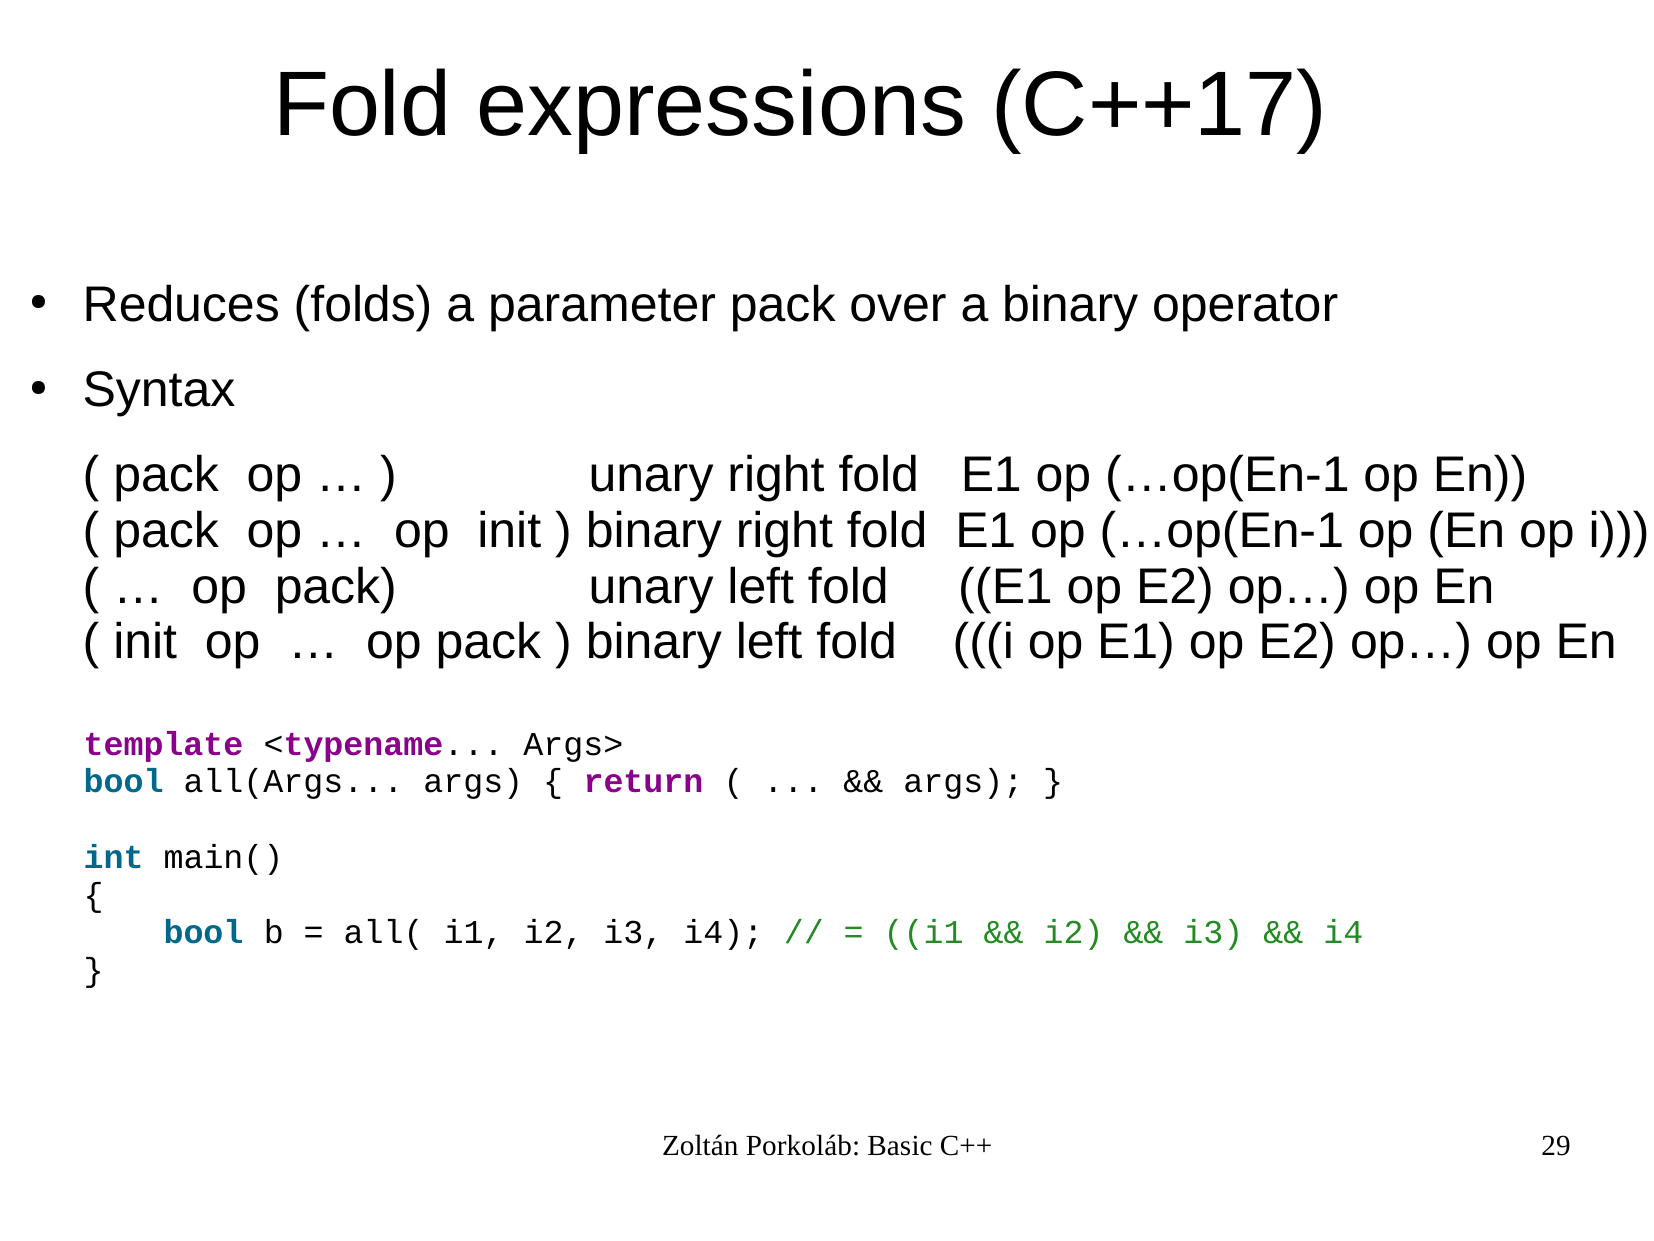

# Fold expressions (C++17)
Reduces (folds) a parameter pack over a binary operator
Syntax
( pack op … )		 unary right fold E1 op (…op(En-1 op En))
( pack op … op init ) binary right fold E1 op (…op(En-1 op (En op i)))
( … op pack)		 unary left fold ((E1 op E2) op…) op En
( init op … op pack ) binary left fold (((i op E1) op E2) op…) op En
template <typename... Args>
bool all(Args... args) { return ( ... && args); }
int main()
{
 bool b = all( i1, i2, i3, i4); // = ((i1 && i2) && i3) && i4
}
Zoltán Porkoláb: Basic C++
29